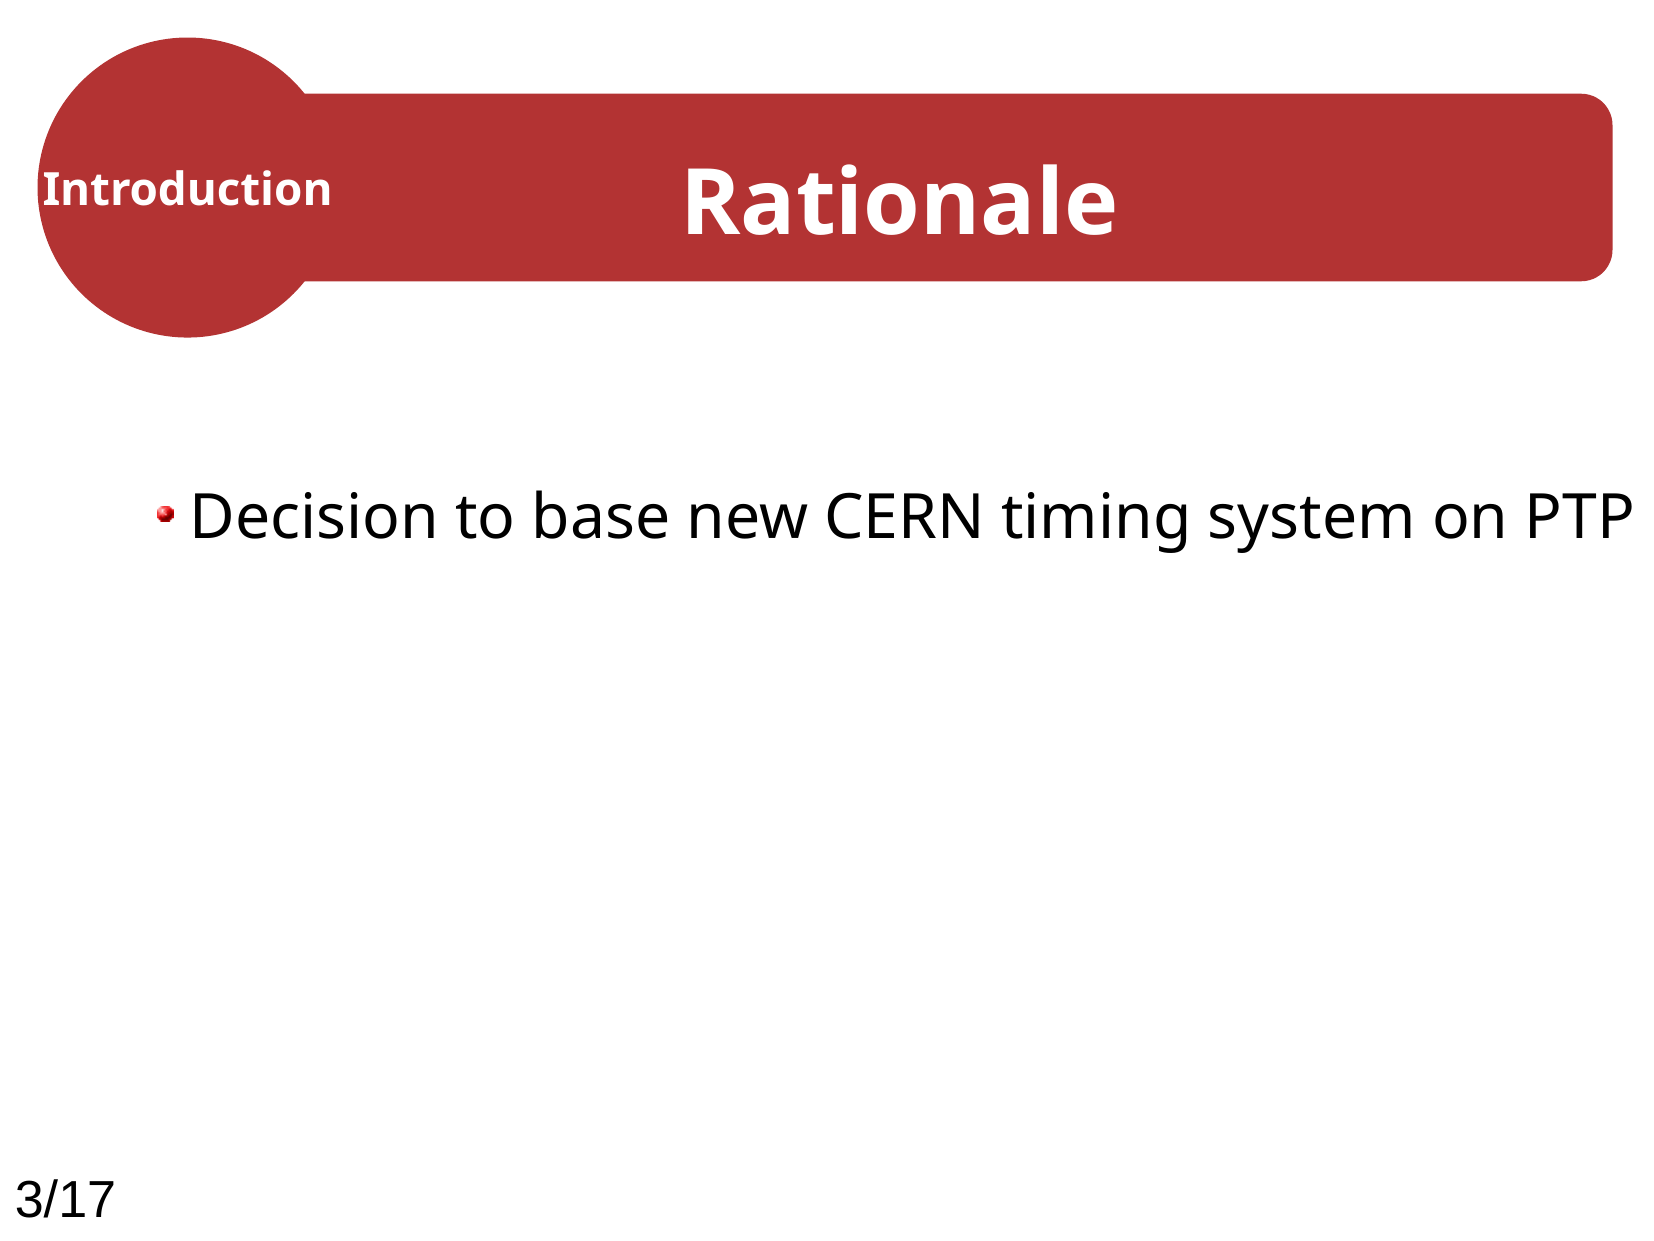

Introduction
Rationale
 Decision to base new CERN timing system on PTP
3/17